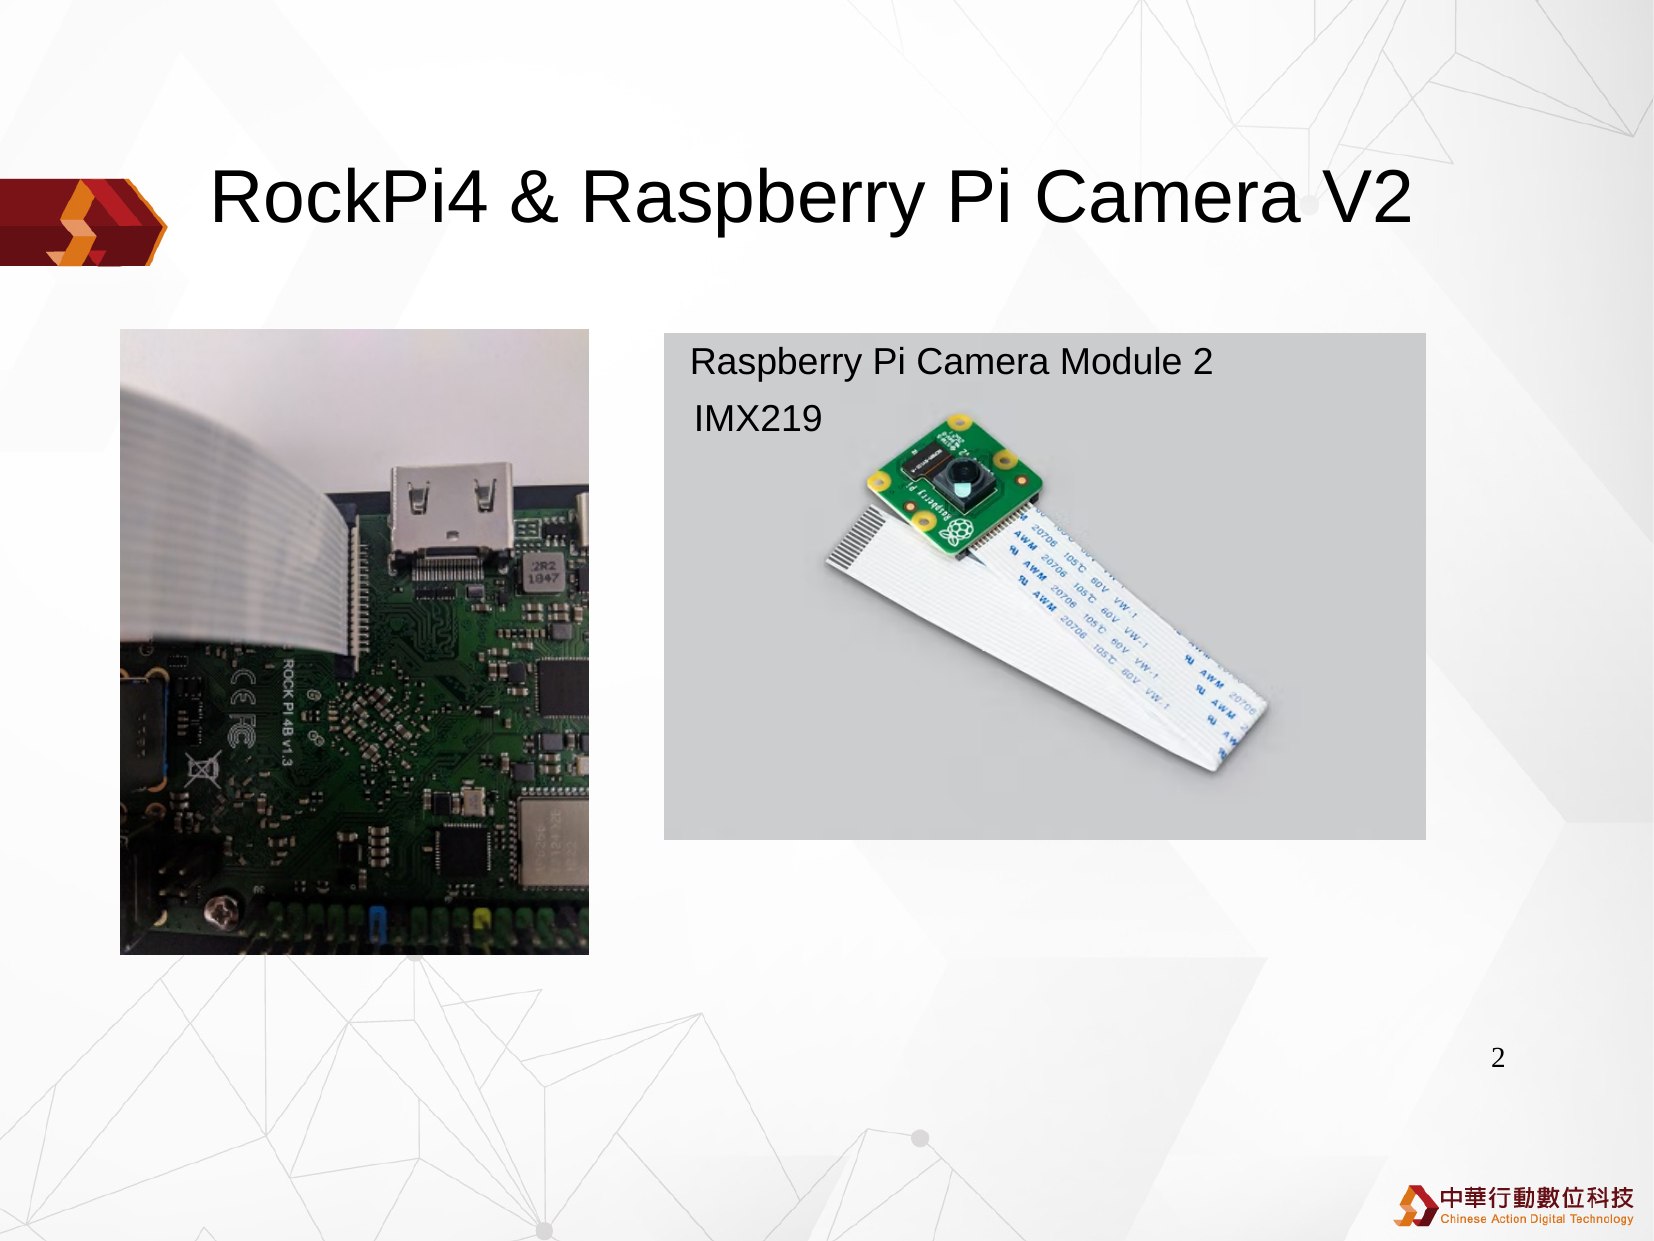

# RockPi4 & Raspberry Pi Camera V2
Raspberry Pi Camera Module 2
IMX219
2